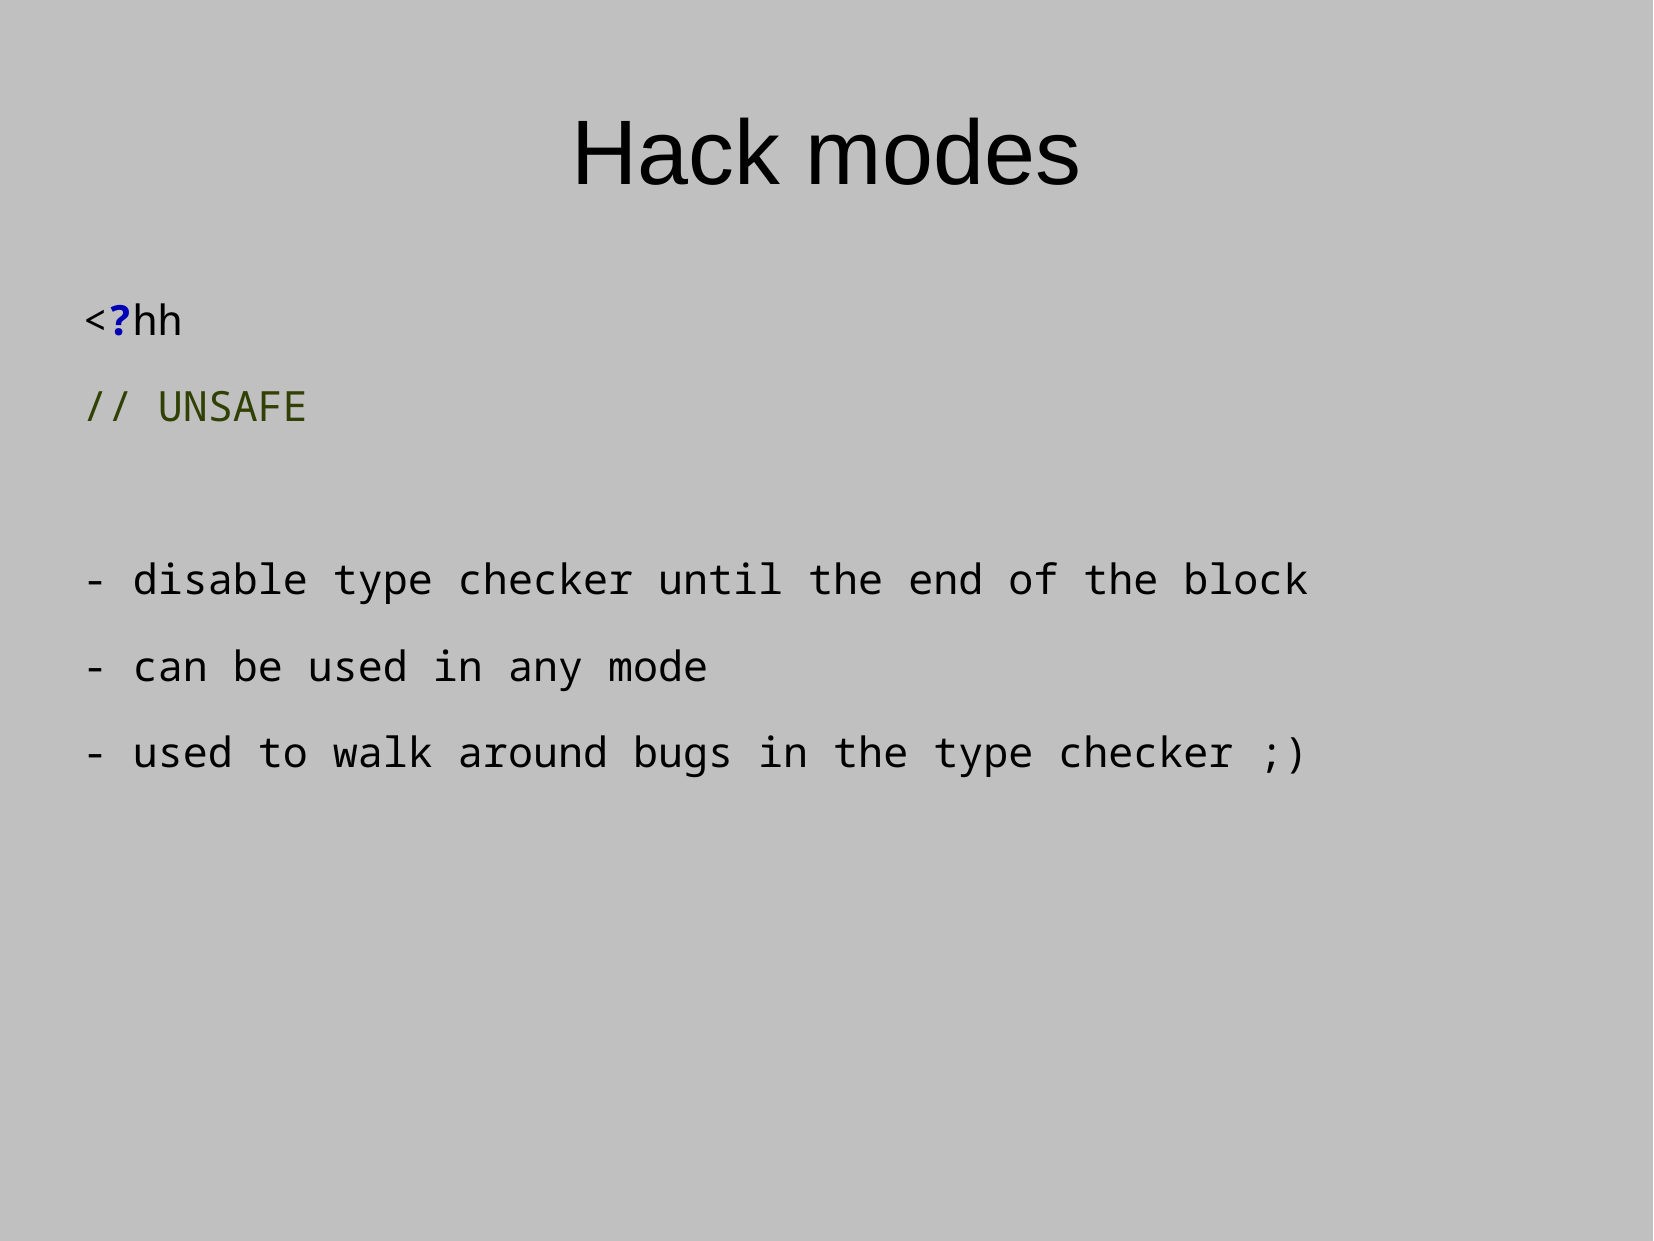

# Hack modes
<?hh
// UNSAFE
- disable type checker until the end of the block
- can be used in any mode
- used to walk around bugs in the type checker ;)